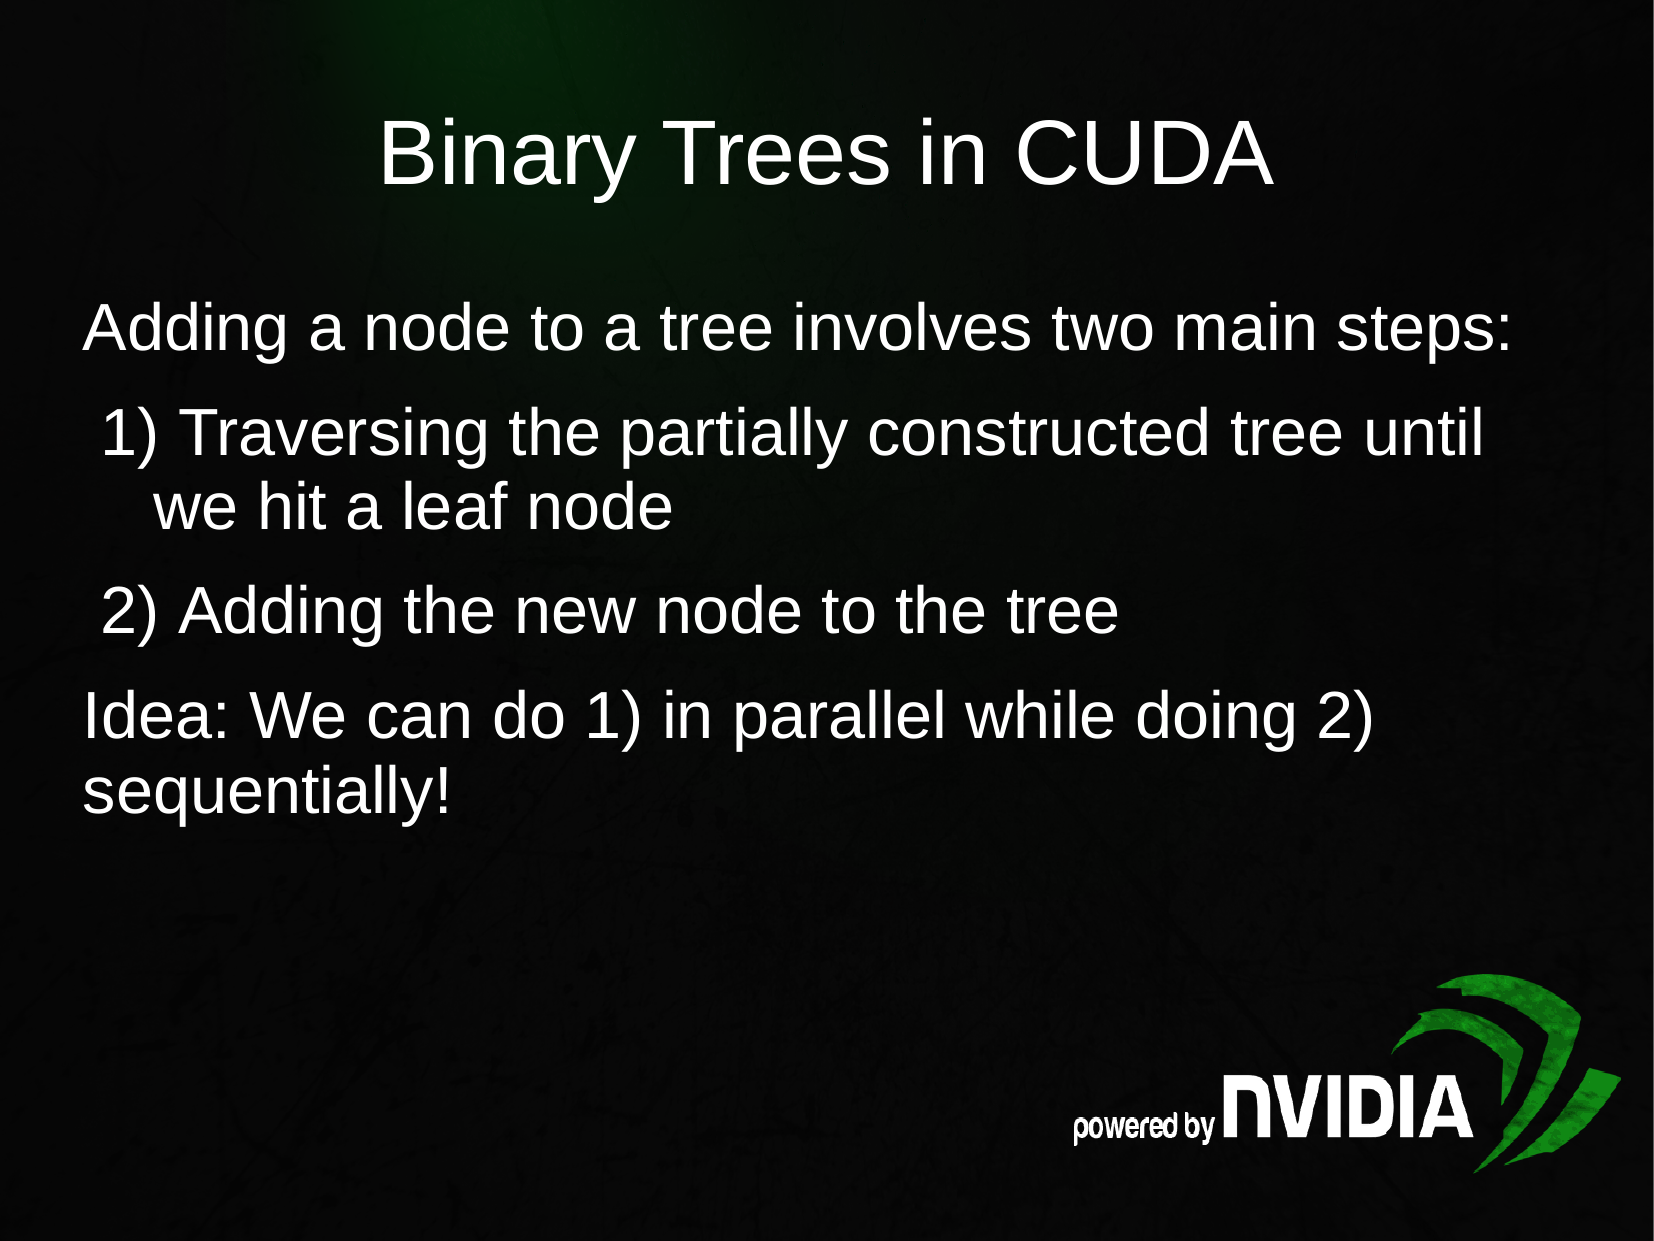

# Binary Trees in CUDA
Adding a node to a tree involves two main steps:
 Traversing the partially constructed tree until we hit a leaf node
 Adding the new node to the tree
Idea: We can do 1) in parallel while doing 2) sequentially!